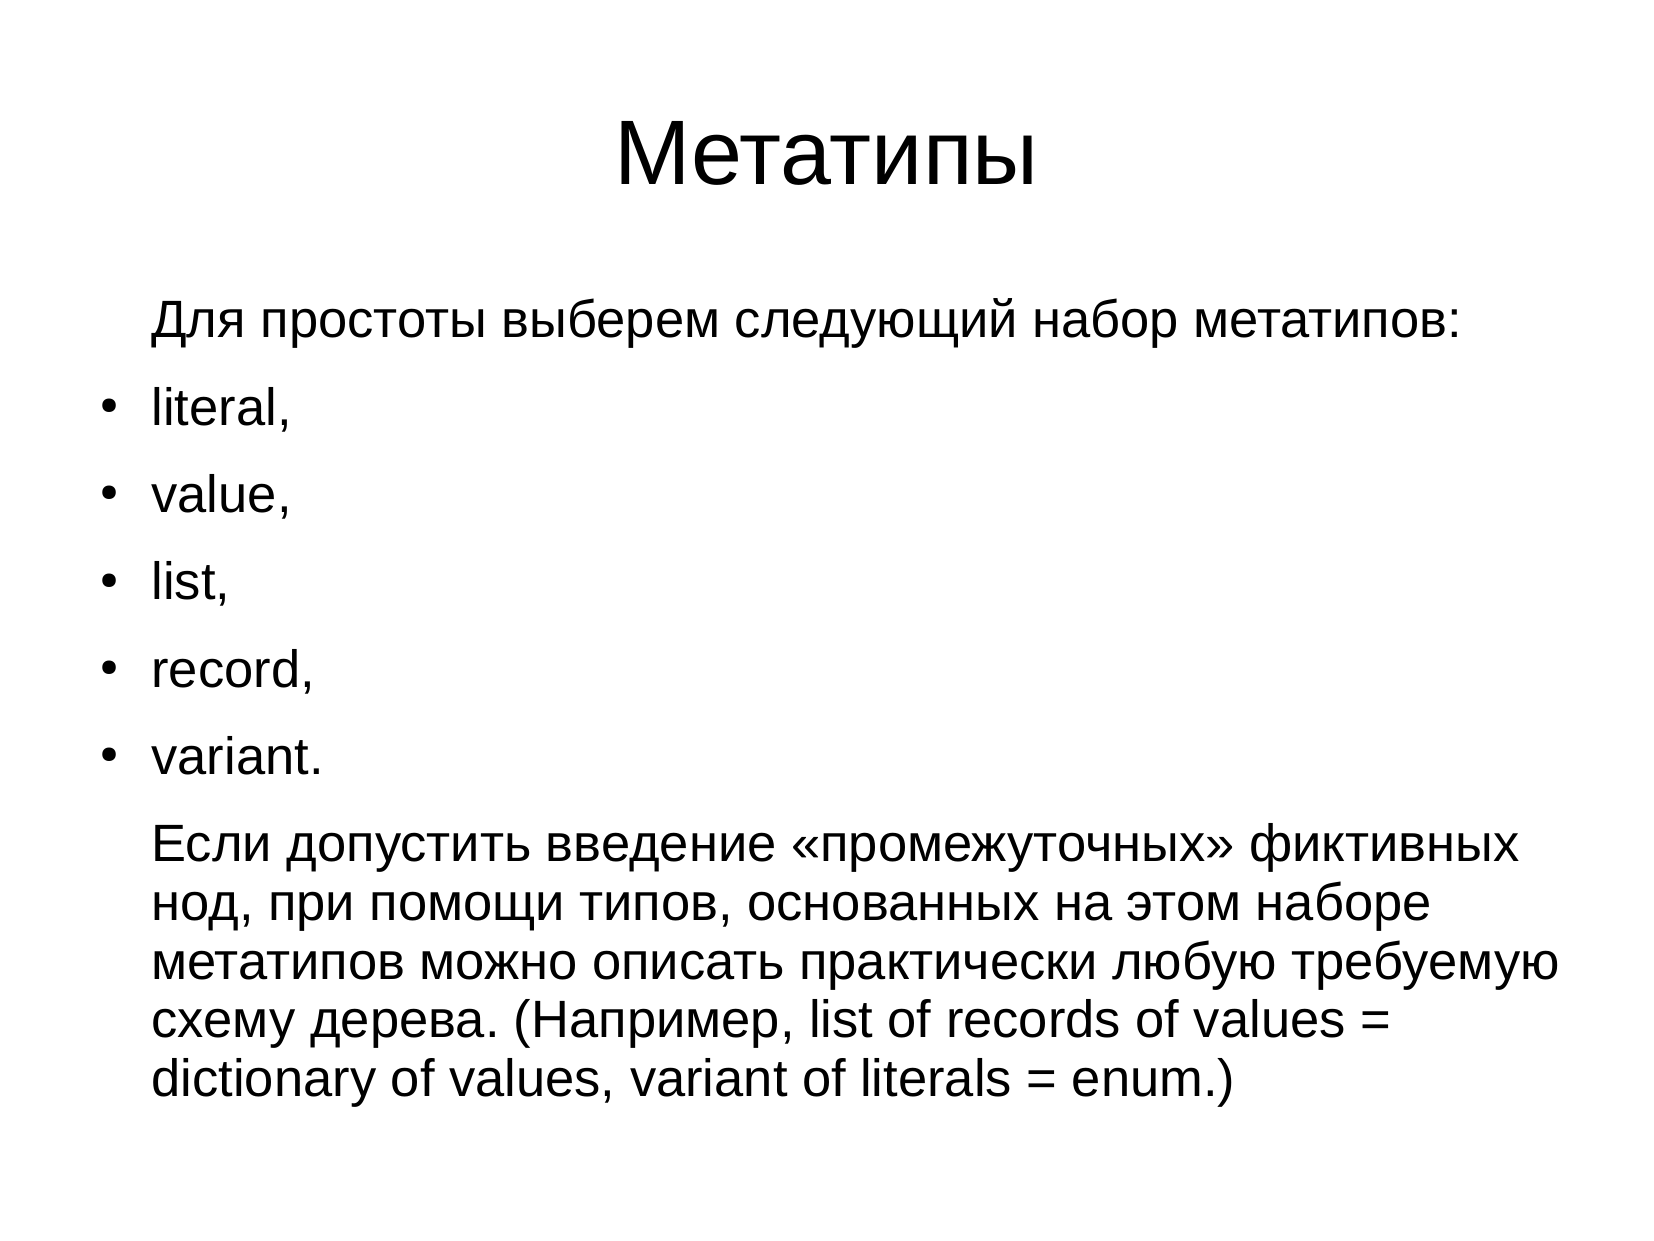

# Метатипы
Для простоты выберем следующий набор метатипов:
literal,
value,
list,
record,
variant.
Если допустить введение «промежуточных» фиктивных нод, при помощи типов, основанных на этом наборе метатипов можно описать практически любую требуемую схему дерева. (Например, list of records of values = dictionary of values, variant of literals = enum.)